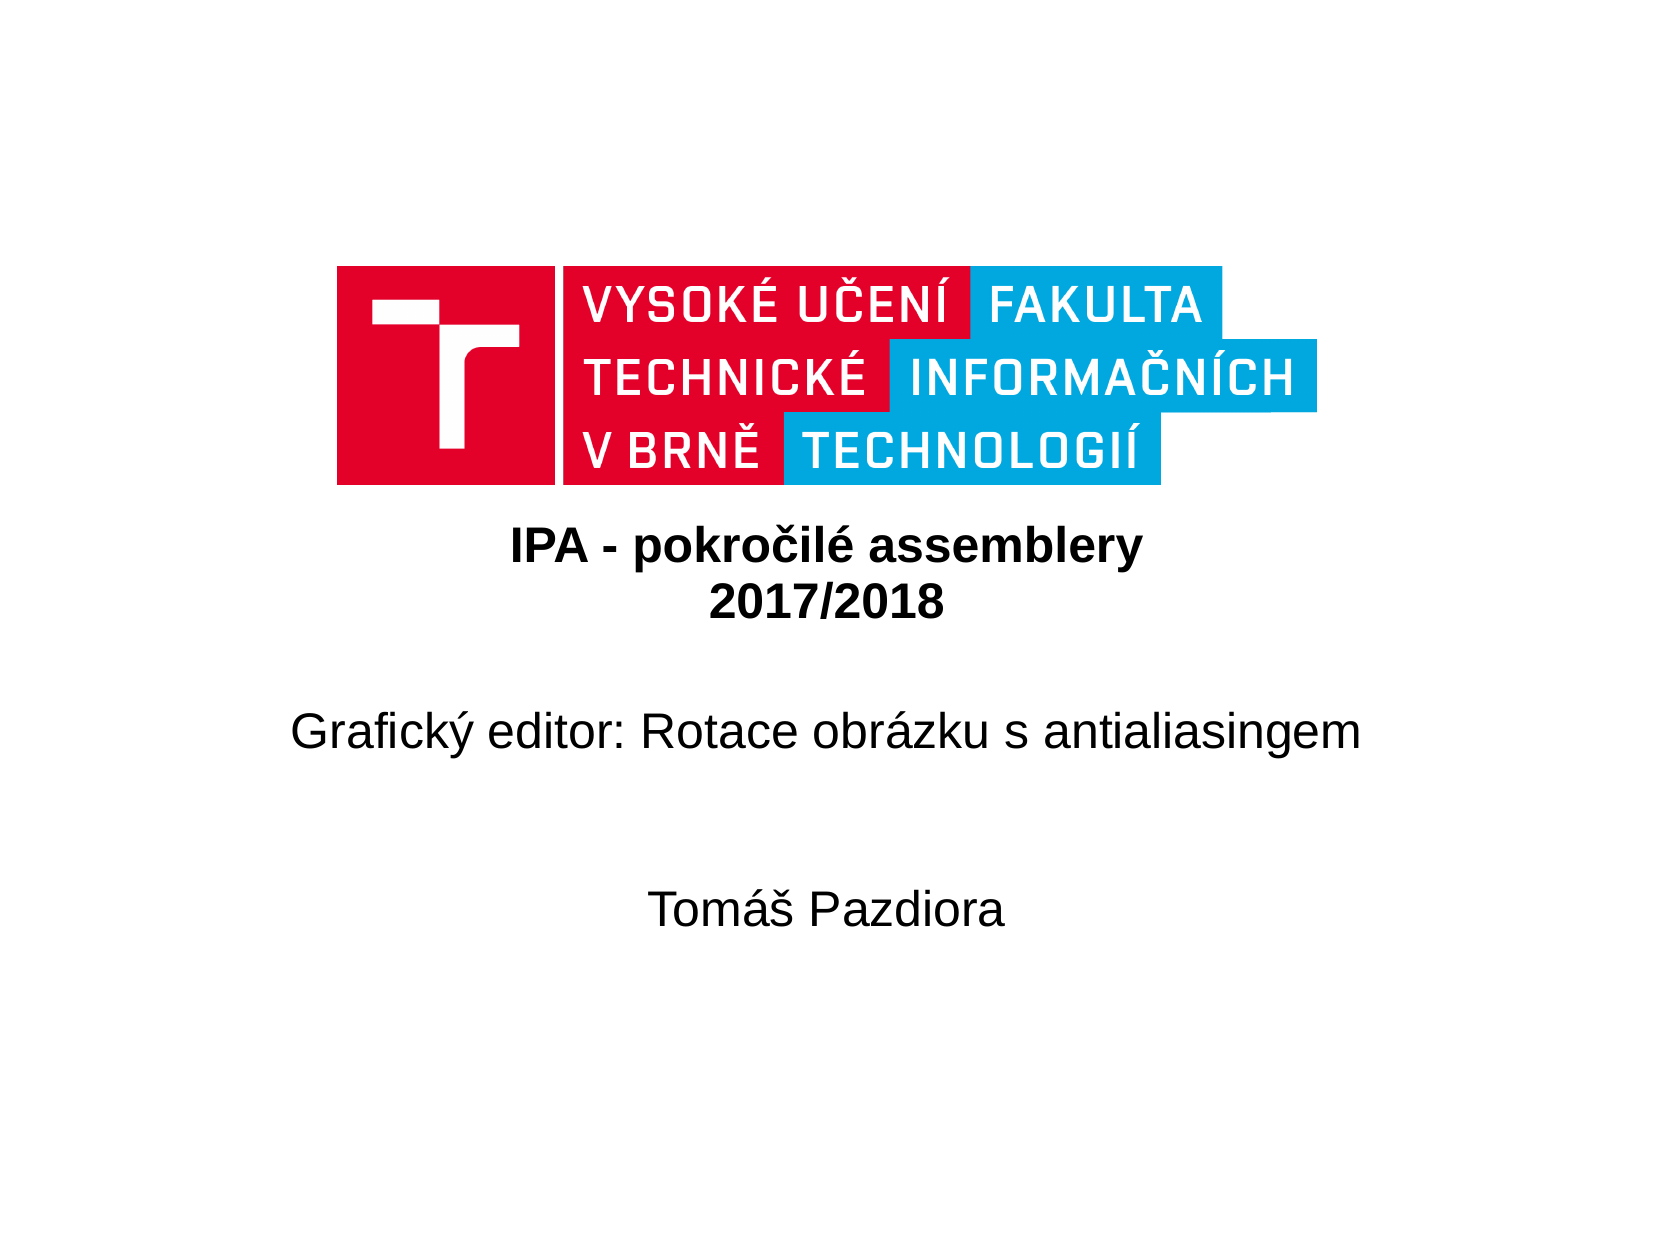

# IPA - pokročilé assemblery
2017/2018
Grafický editor: Rotace obrázku s antialiasingem
Tomáš Pazdiora